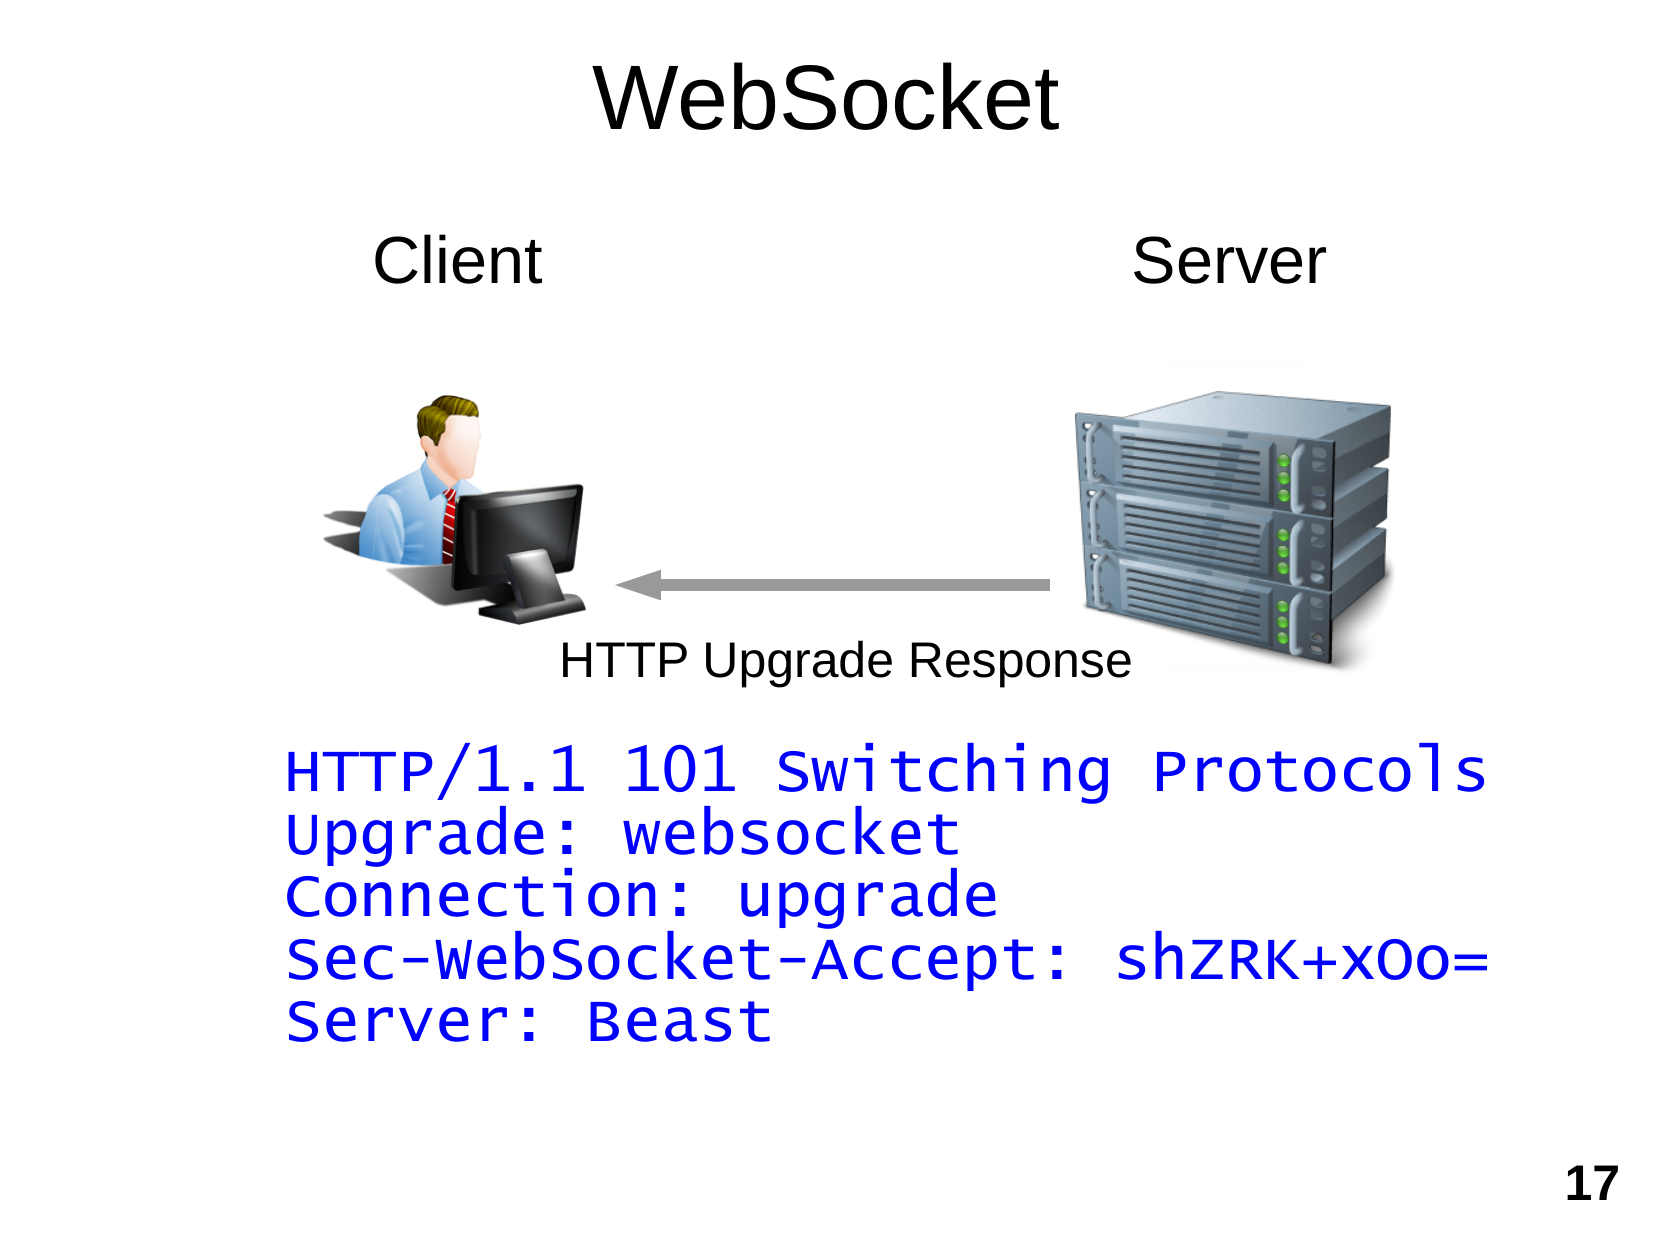

# WebSocket
Client
Server
HTTP Upgrade Response
HTTP/1.1 101 Switching Protocols
Upgrade: websocket
Connection: upgrade
Sec-WebSocket-Accept: shZRK+xOo=
Server: Beast
17